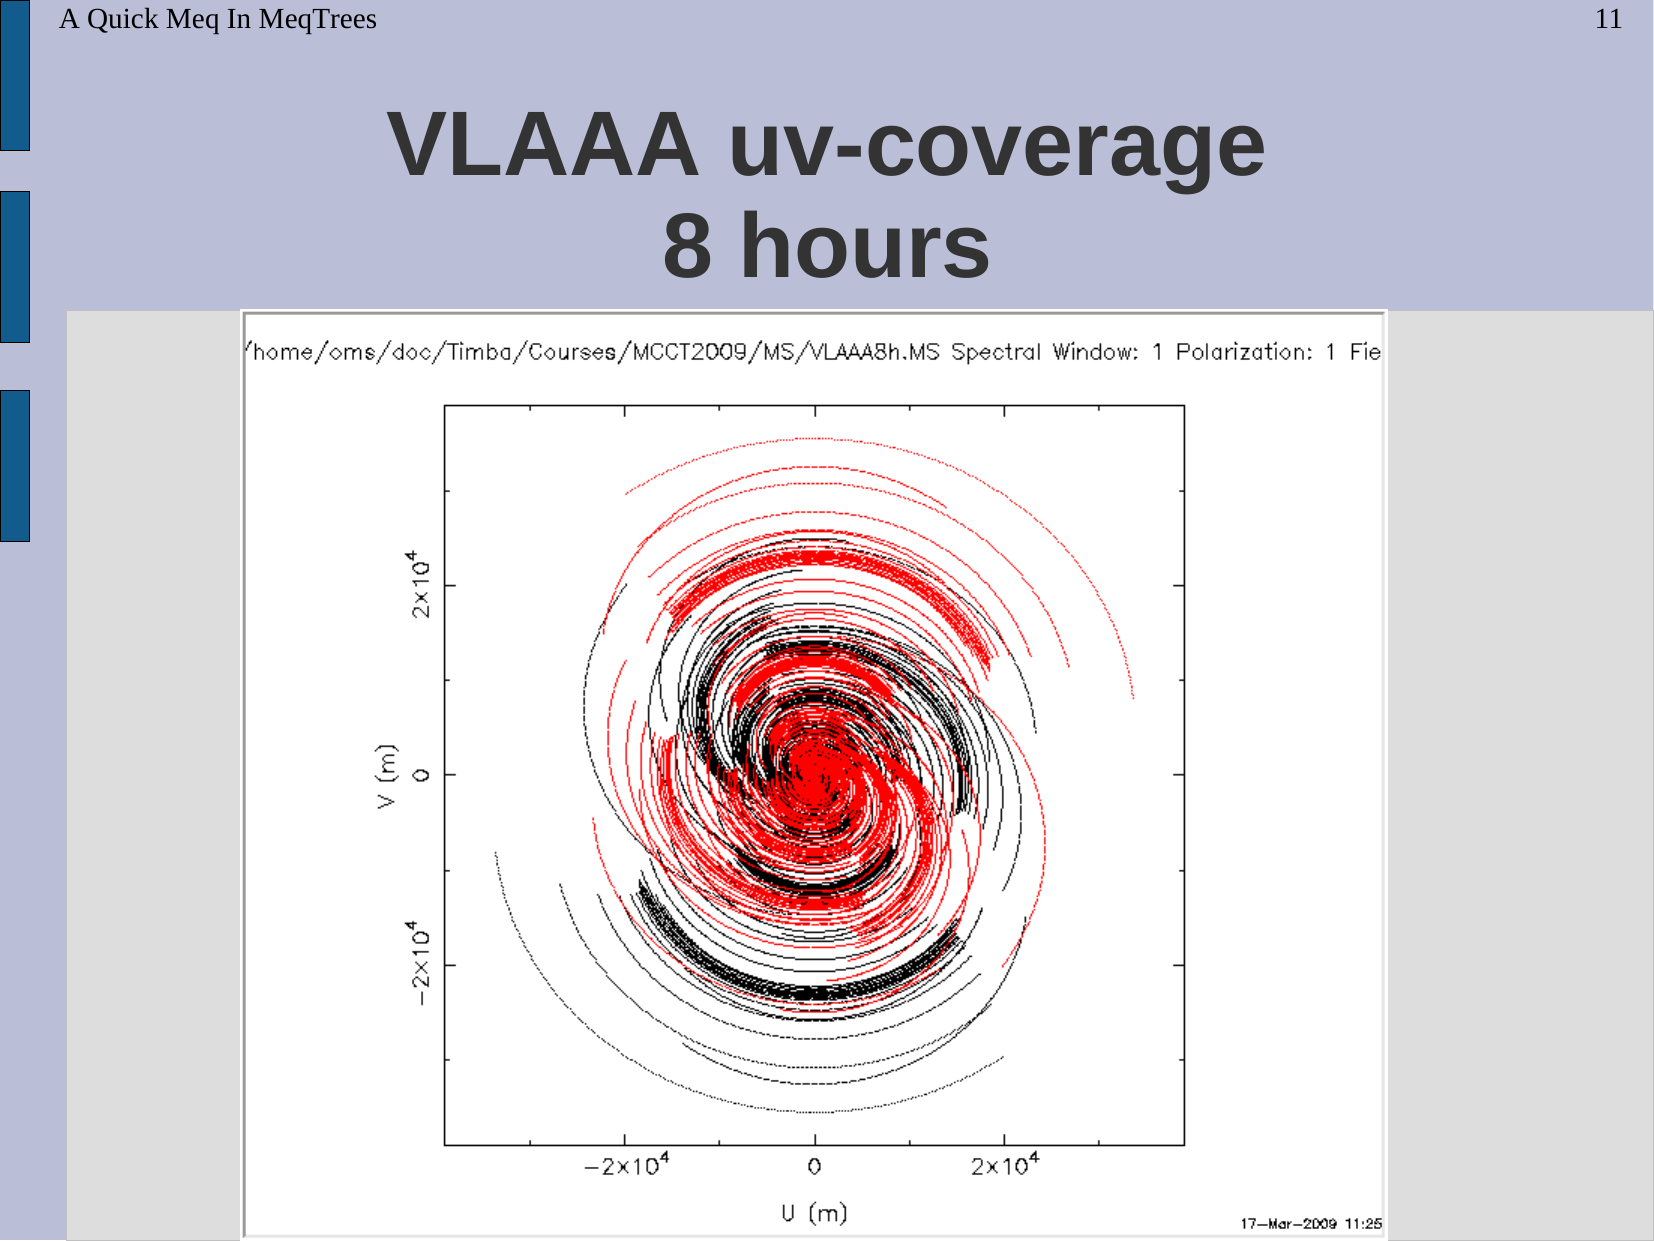

A Quick Meq In MeqTrees
11
# VLAAA uv-coverage 8 hours